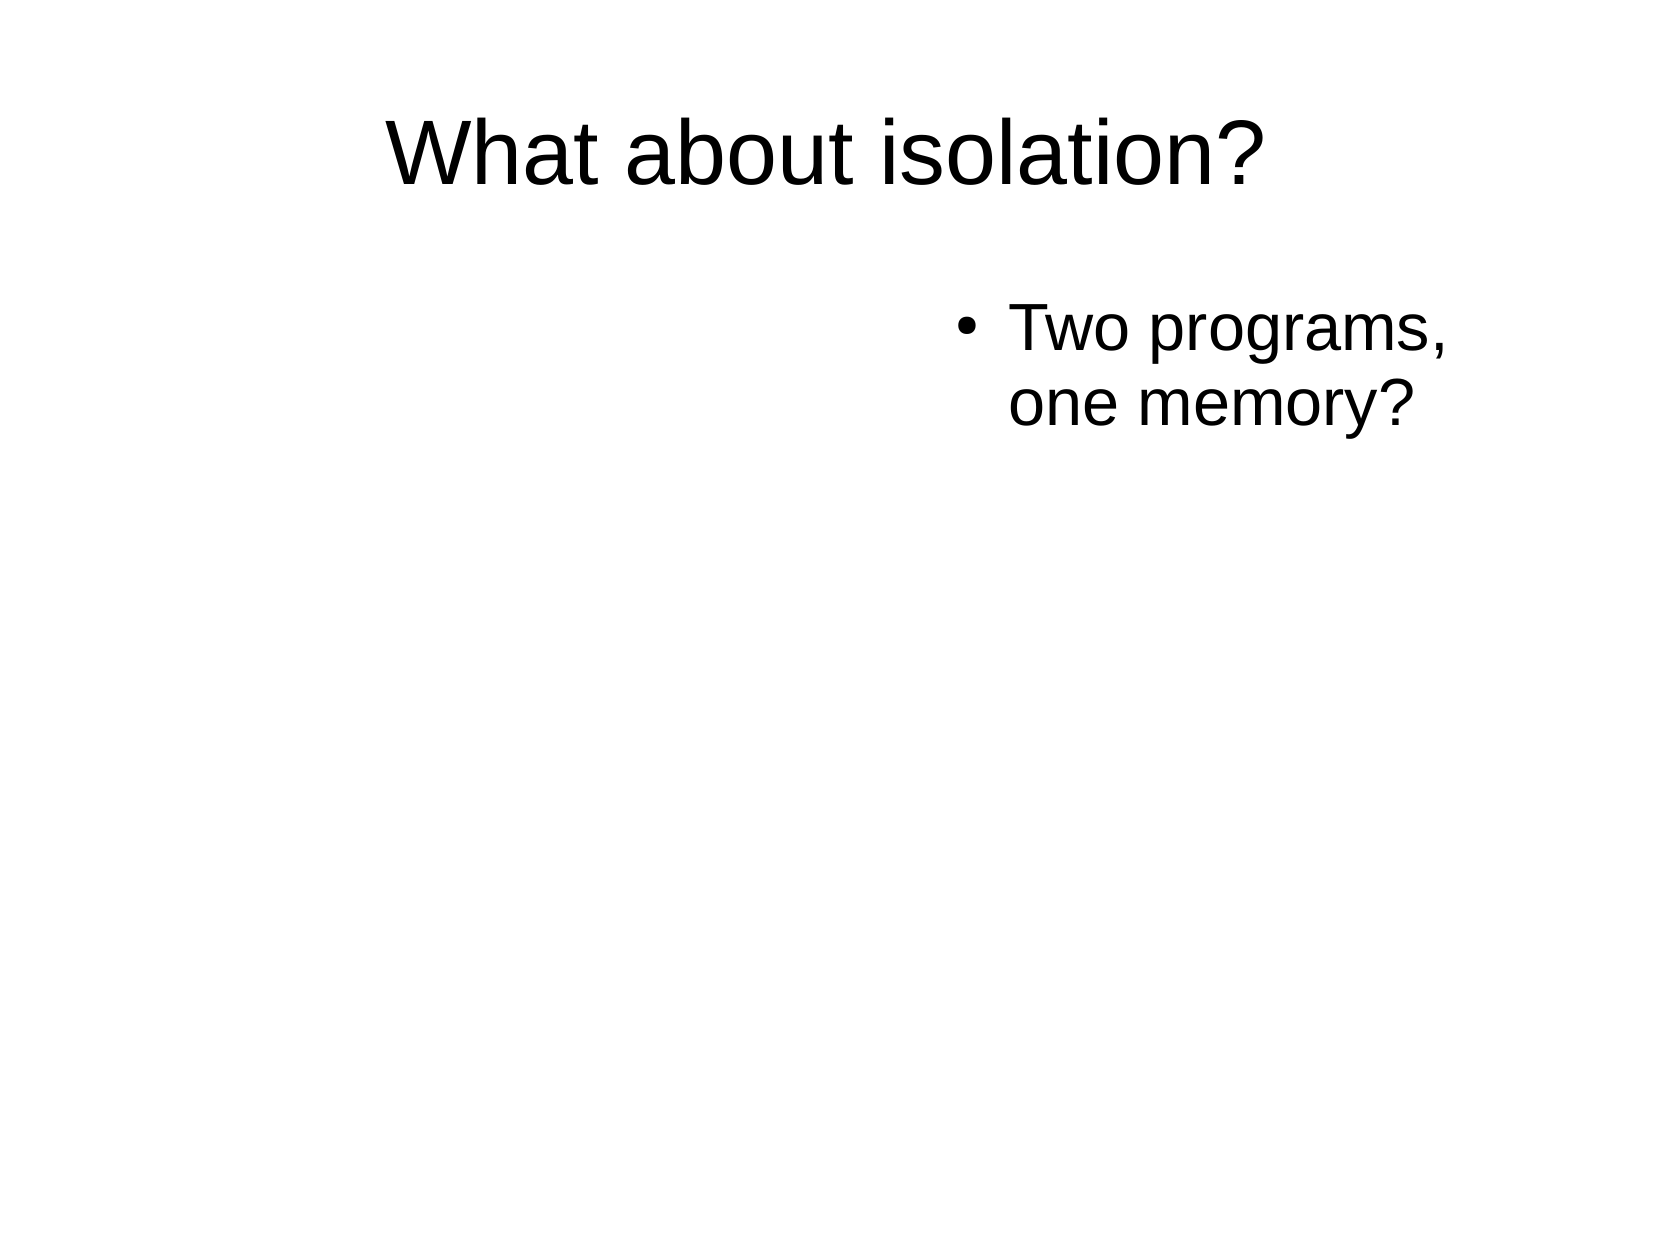

# What about isolation?
Two programs, one memory?